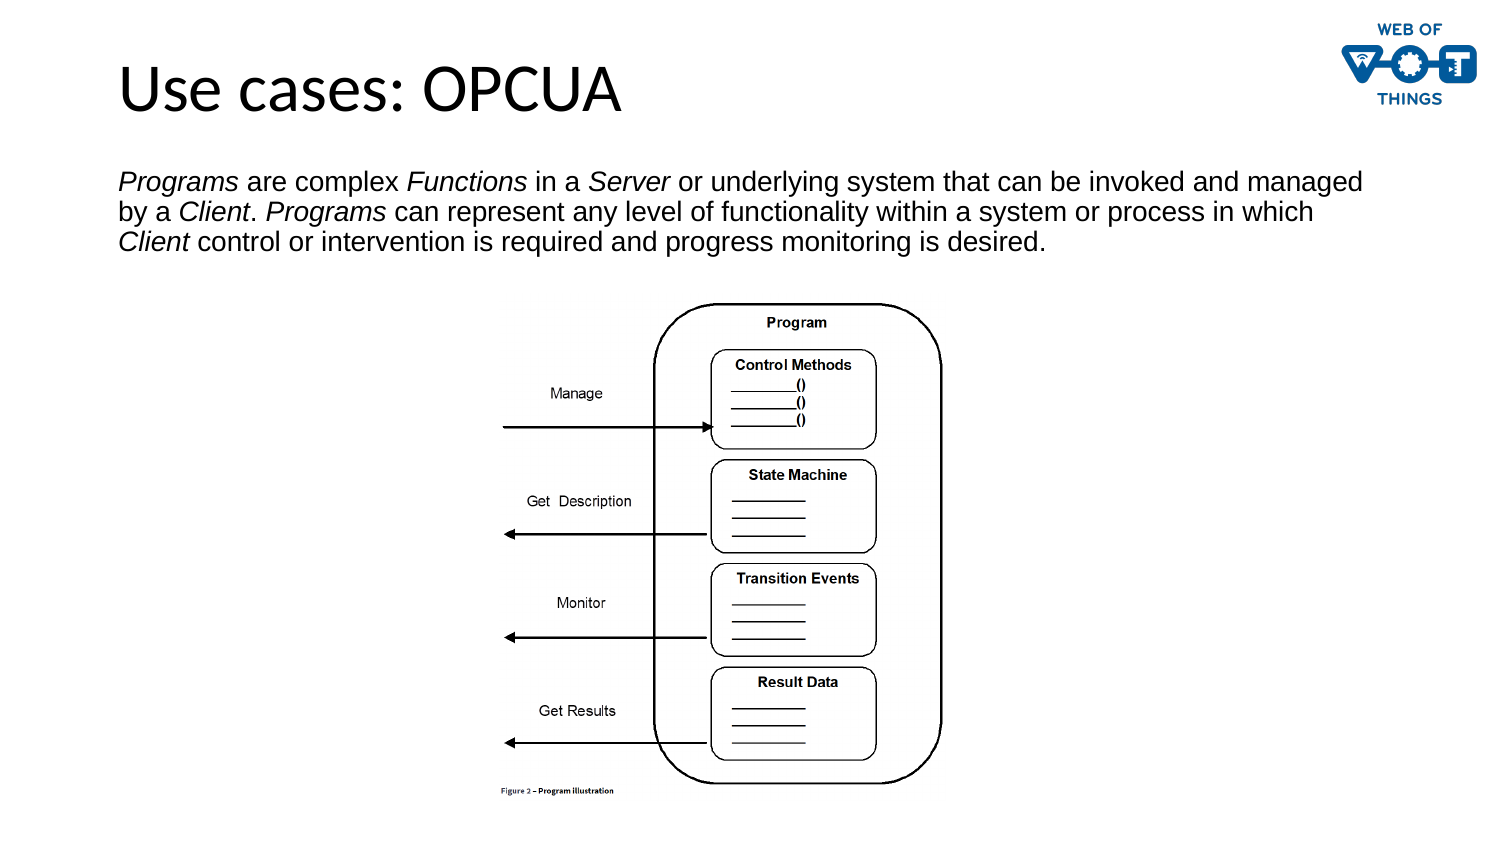

# Use cases: OPCUA
Programs are complex Functions in a Server or underlying system that can be invoked and managed by a Client. Programs can represent any level of functionality within a system or process in which Client control or intervention is required and progress monitoring is desired.